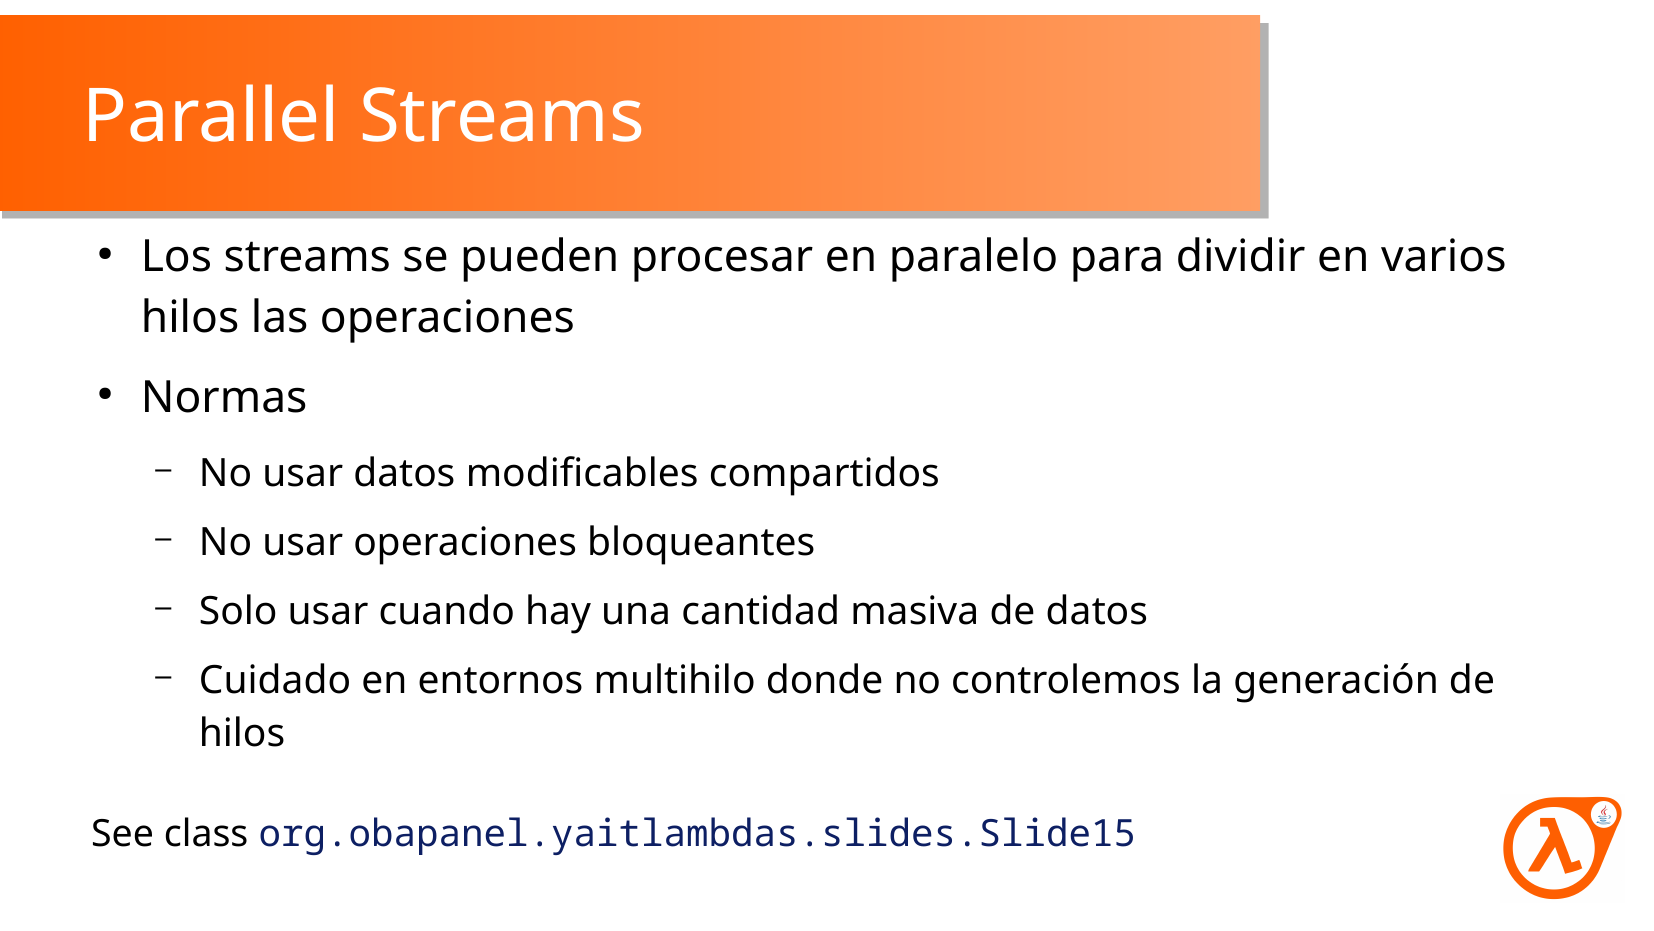

# Parallel Streams
Los streams se pueden procesar en paralelo para dividir en varios hilos las operaciones
Normas
No usar datos modificables compartidos
No usar operaciones bloqueantes
Solo usar cuando hay una cantidad masiva de datos
Cuidado en entornos multihilo donde no controlemos la generación de hilos
See class org.obapanel.yaitlambdas.slides.Slide15